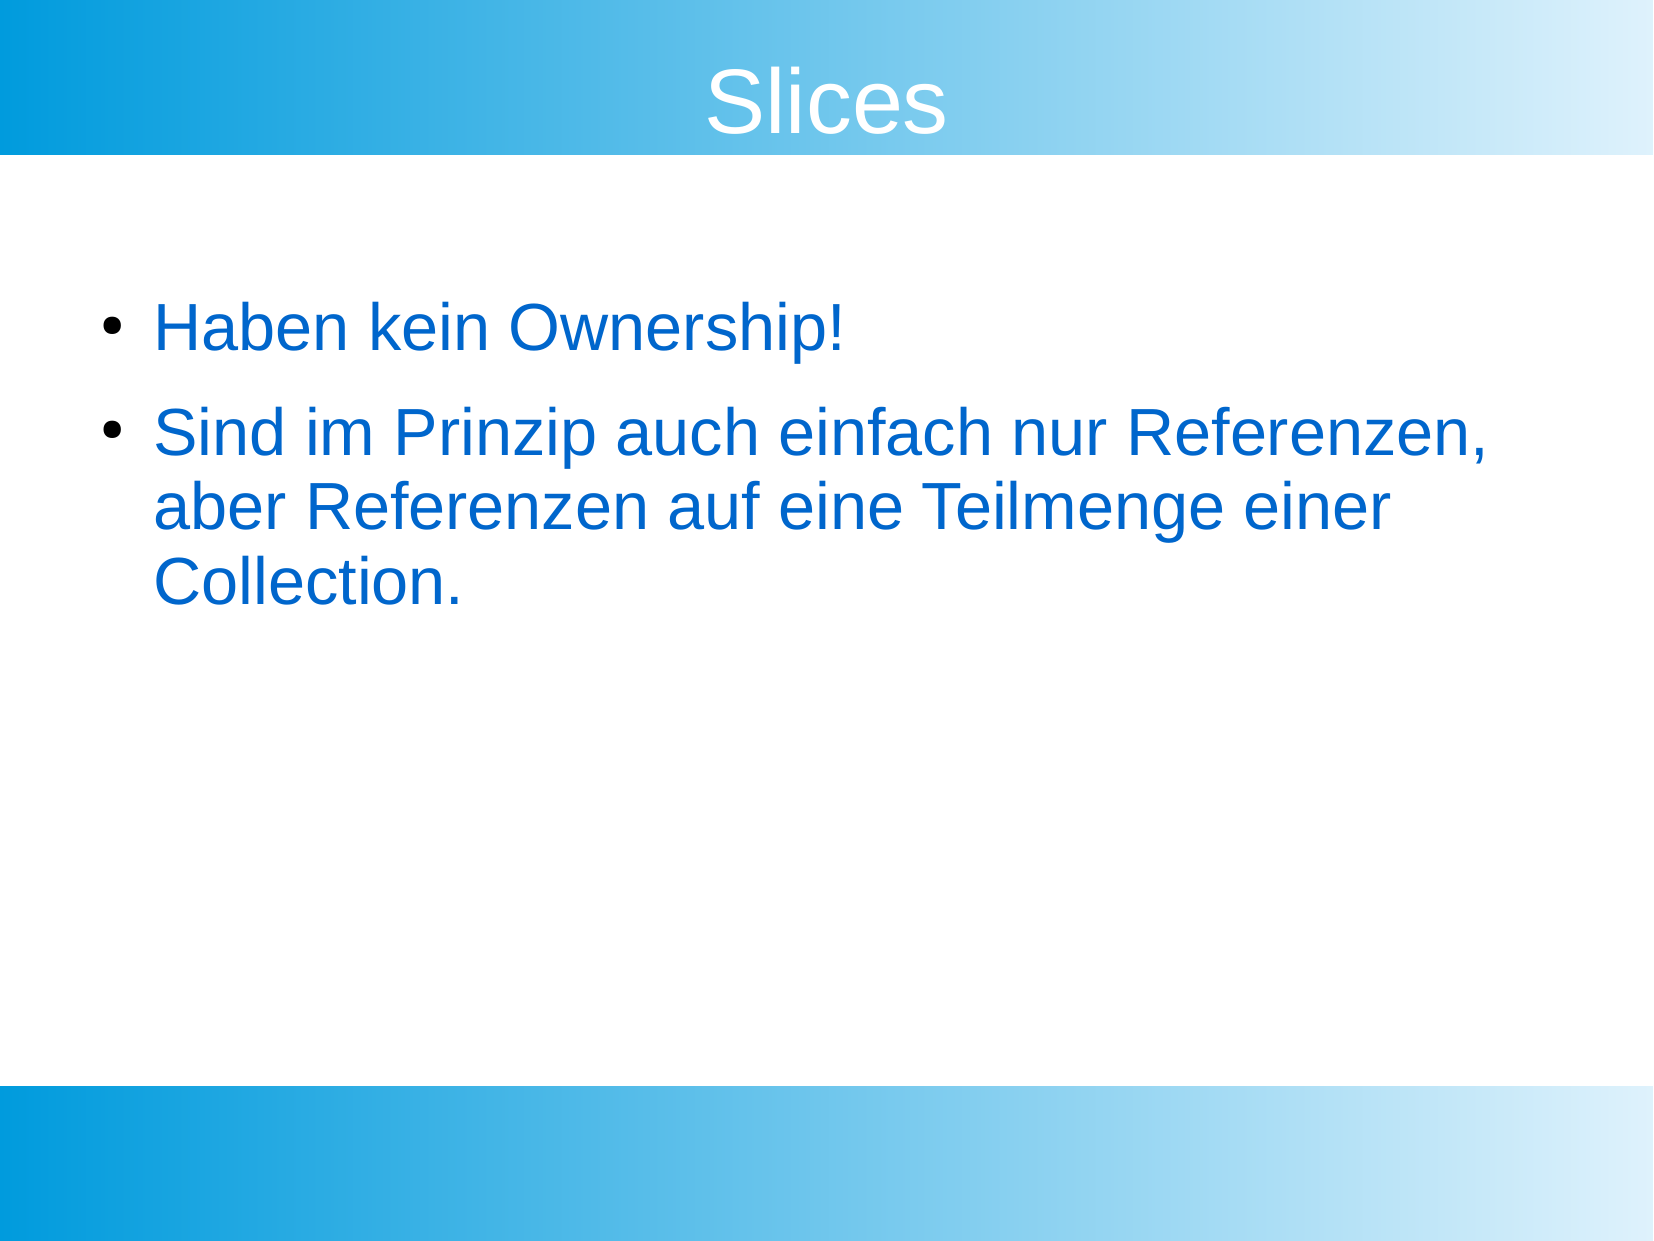

# Slices
Haben kein Ownership!
Sind im Prinzip auch einfach nur Referenzen, aber Referenzen auf eine Teilmenge einer Collection.